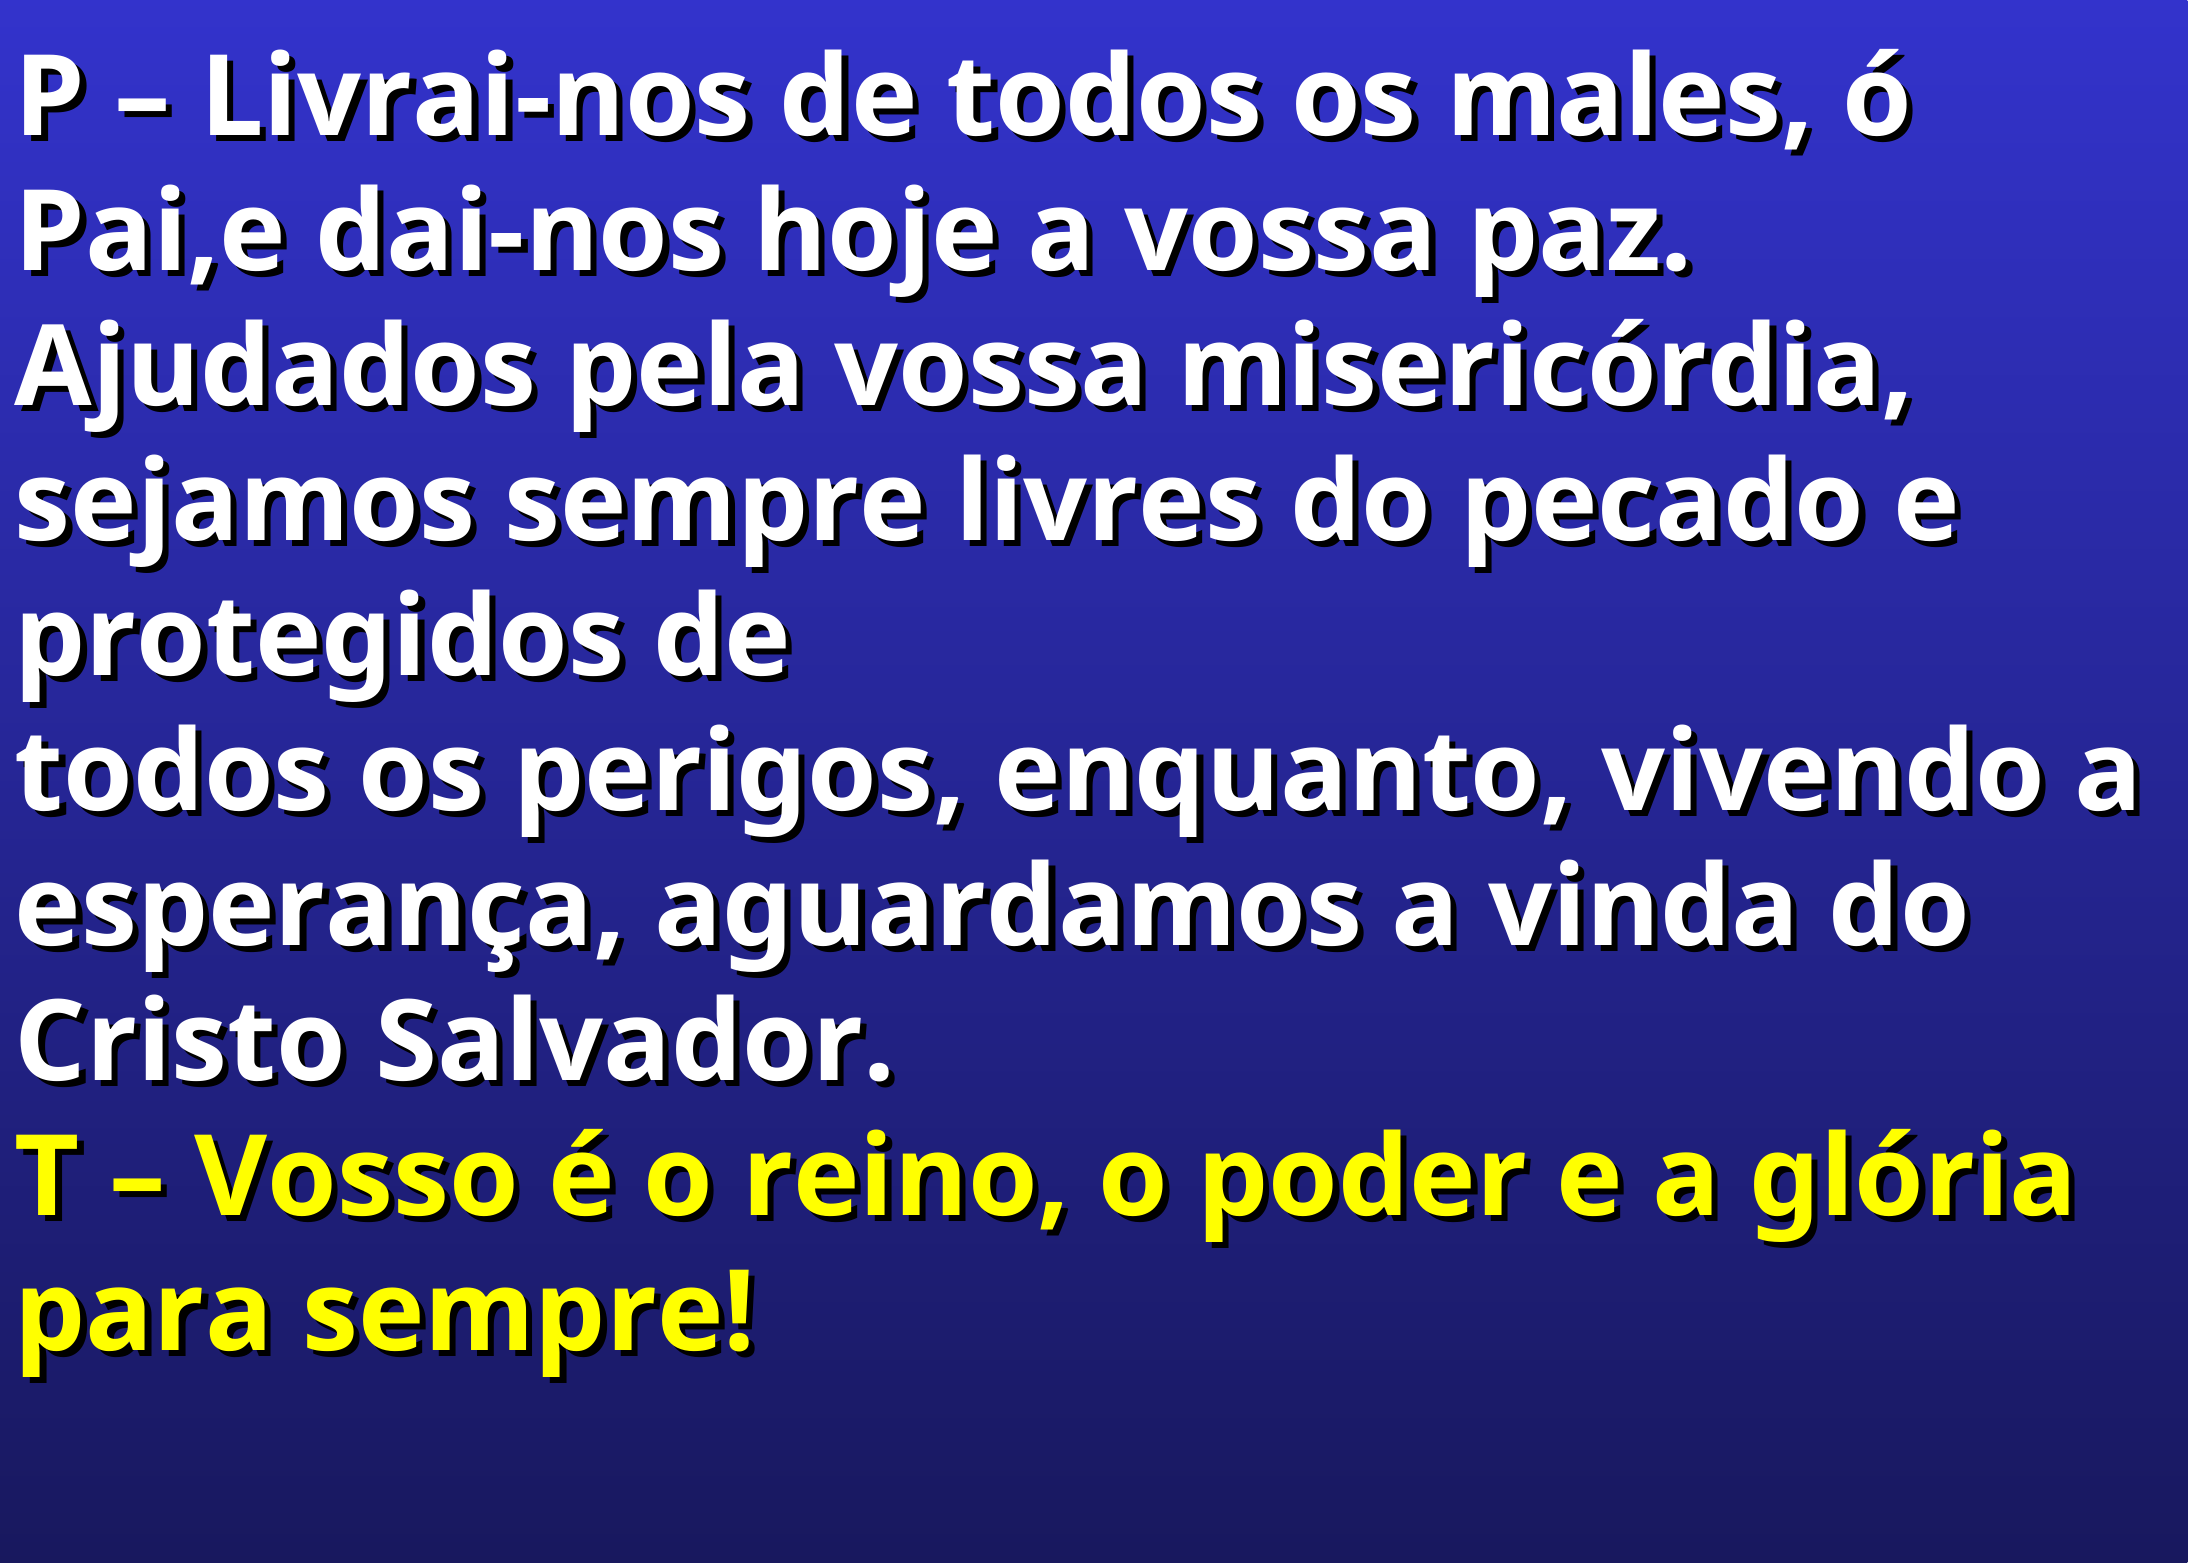

P – Livrai-nos de todos os males, ó Pai,e dai-nos hoje a vossa paz. Ajudados pela vossa misericórdia, sejamos sempre livres do pecado e protegidos de
todos os perigos, enquanto, vivendo a esperança, aguardamos a vinda do Cristo Salvador.
T – Vosso é o reino, o poder e a glória para sempre!